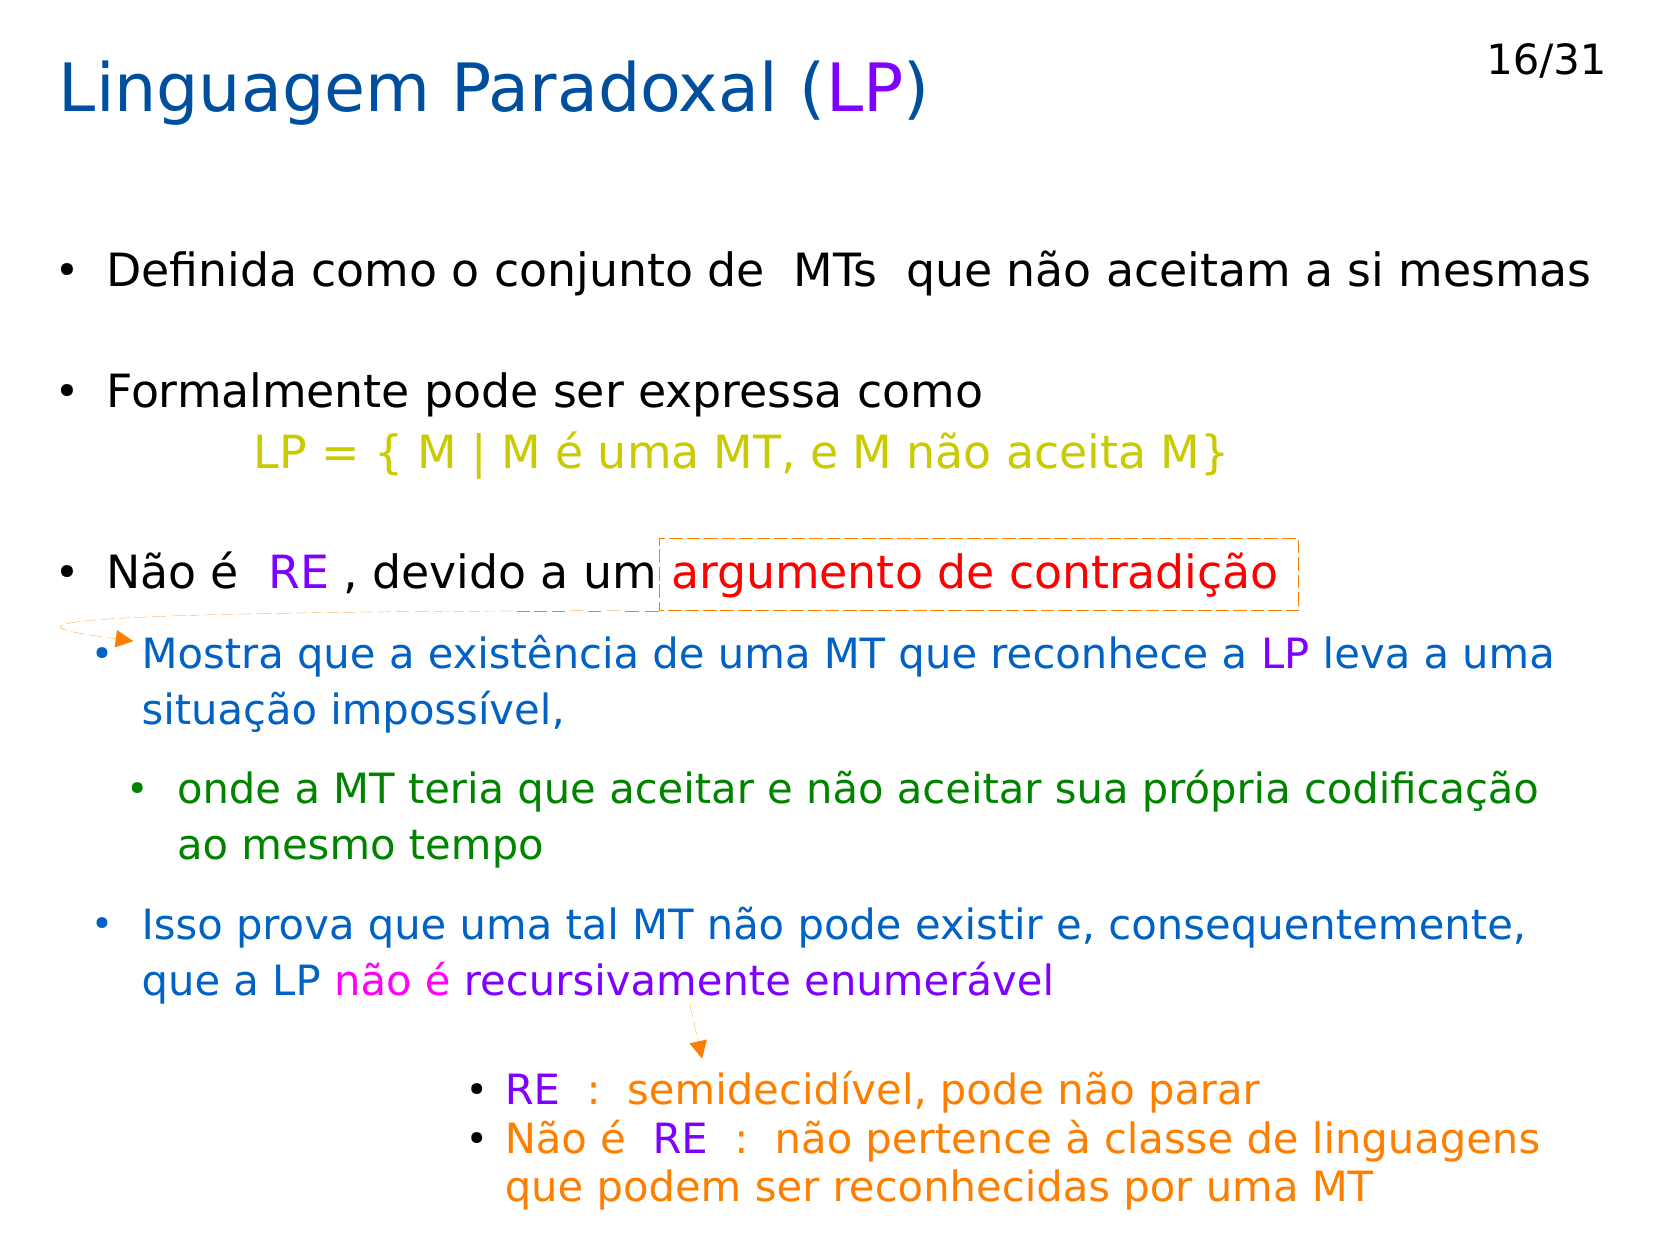

# Linguagem Paradoxal (LP)
16
Definida como o conjunto de MTs que não aceitam a si mesmas
Formalmente pode ser expressa como
		LP = { M | M é uma MT, e M não aceita M}
Não é RE , devido a um argumento de contradição
Mostra que a existência de uma MT que reconhece a LP leva a uma situação impossível,
onde a MT teria que aceitar e não aceitar sua própria codificação ao mesmo tempo
Isso prova que uma tal MT não pode existir e, consequentemente, que a LP não é recursivamente enumerável
RE : semidecidível, pode não parar
Não é RE : não pertence à classe de linguagens que podem ser reconhecidas por uma MT